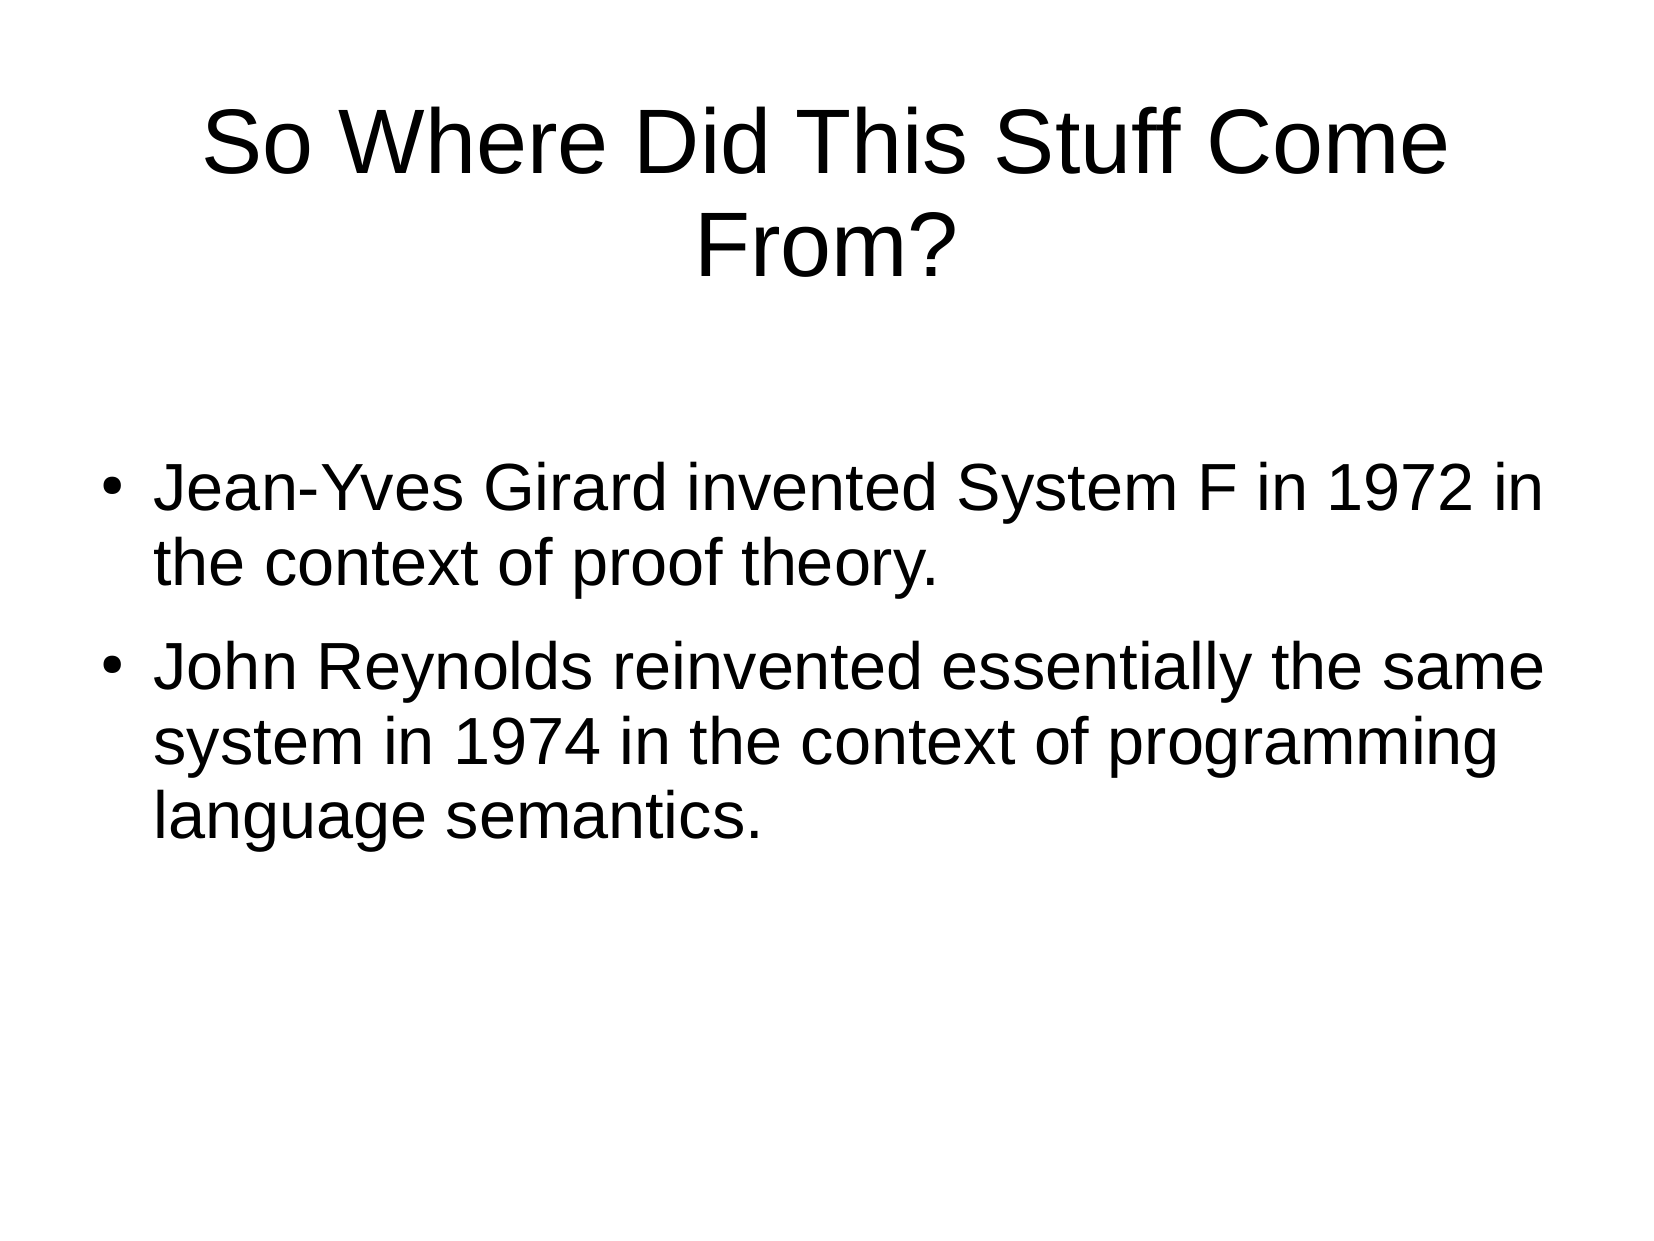

# So Where Did This Stuff Come From?
Jean-Yves Girard invented System F in 1972 in the context of proof theory.
John Reynolds reinvented essentially the same system in 1974 in the context of programming language semantics.